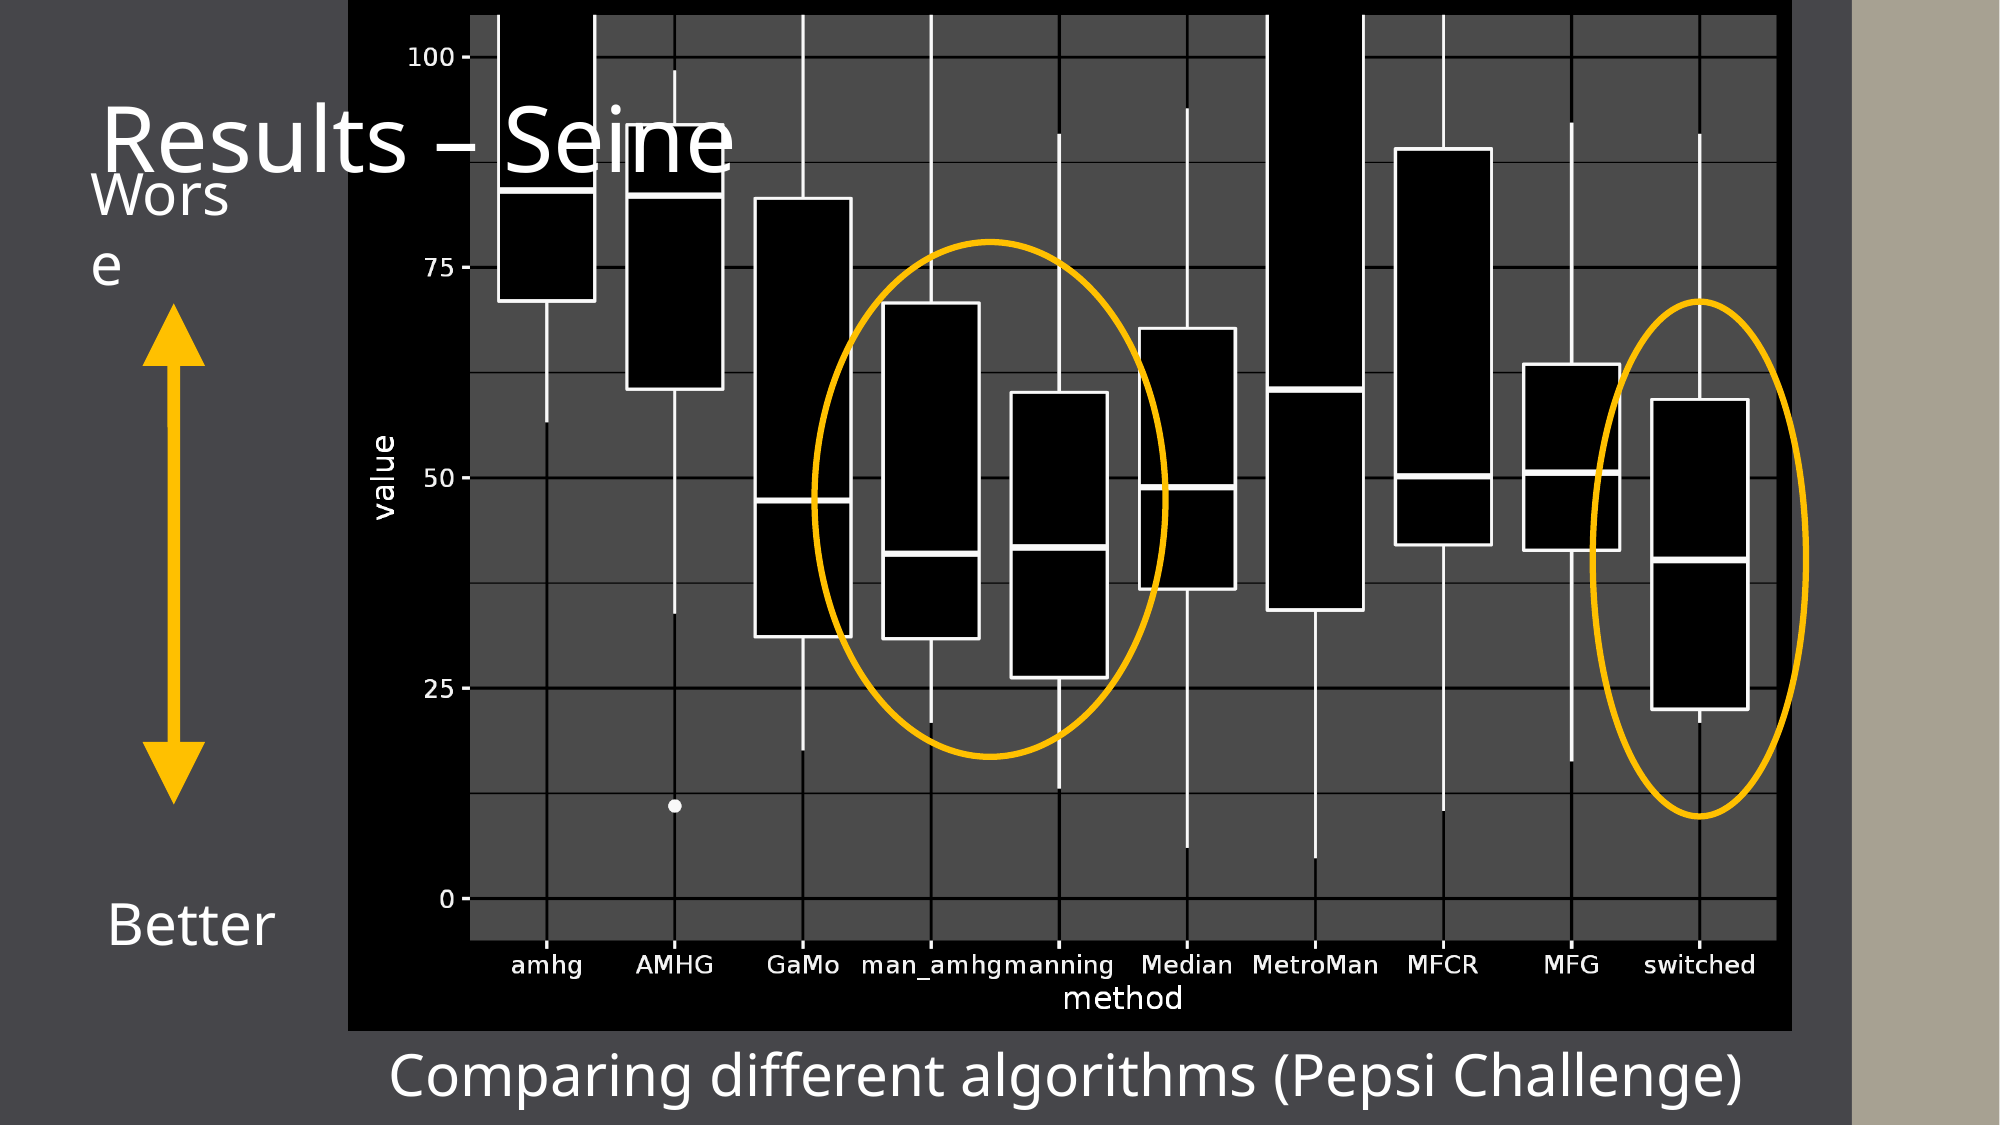

# Results – Seine
Worse
Better
Comparing different algorithms (Pepsi Challenge)